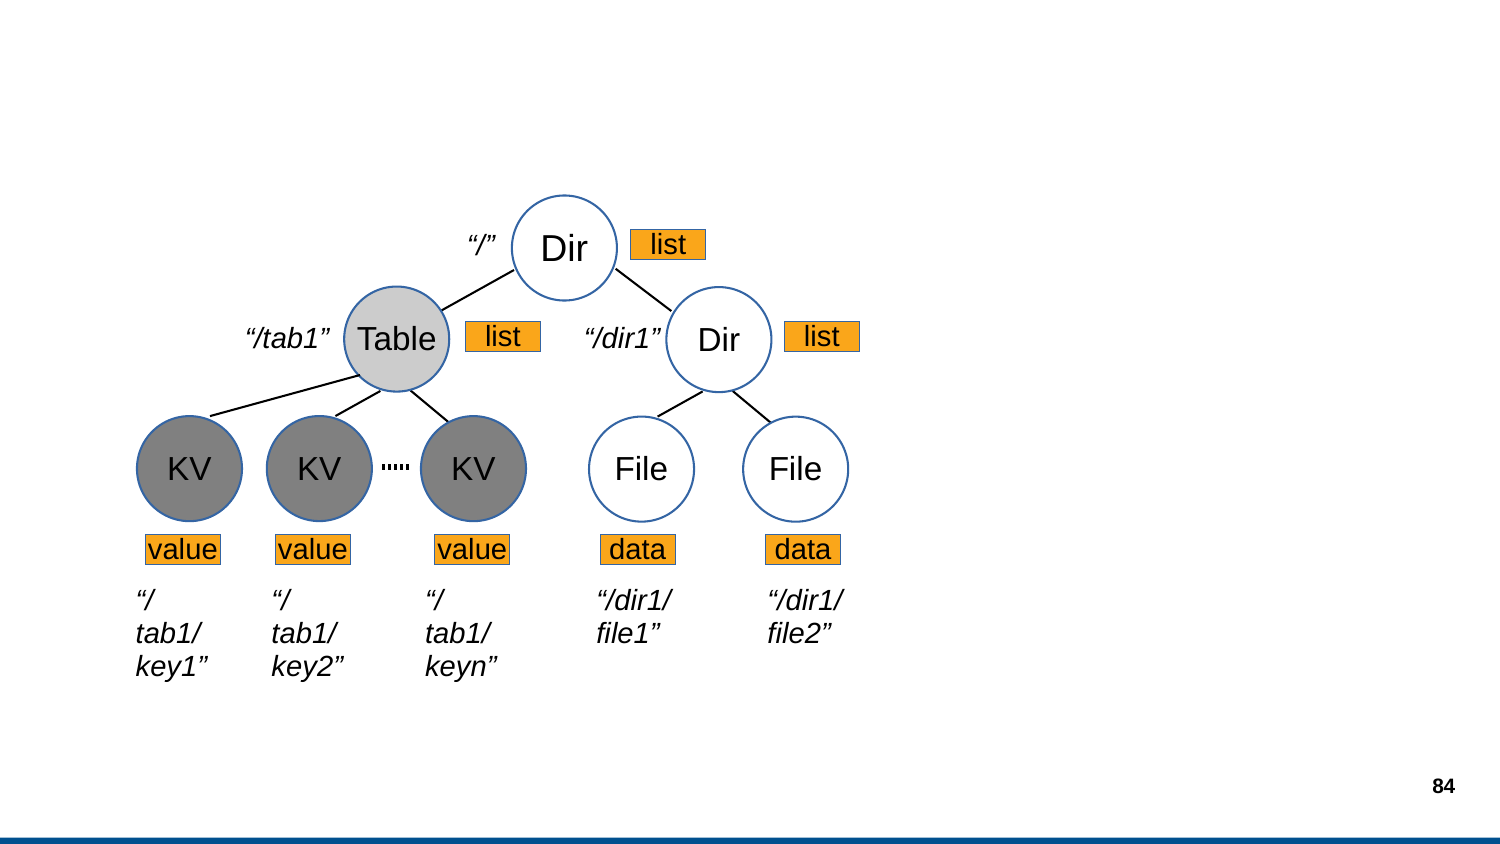

Dir
“/”
list
Table
Dir
“/tab1”
“/dir1”
list
list
KV
KV
KV
File
File
value
value
value
data
data
“/tab1/key1”
“/tab1/key2”
“/tab1/keyn”
“/dir1/file1”
“/dir1/file2”
84